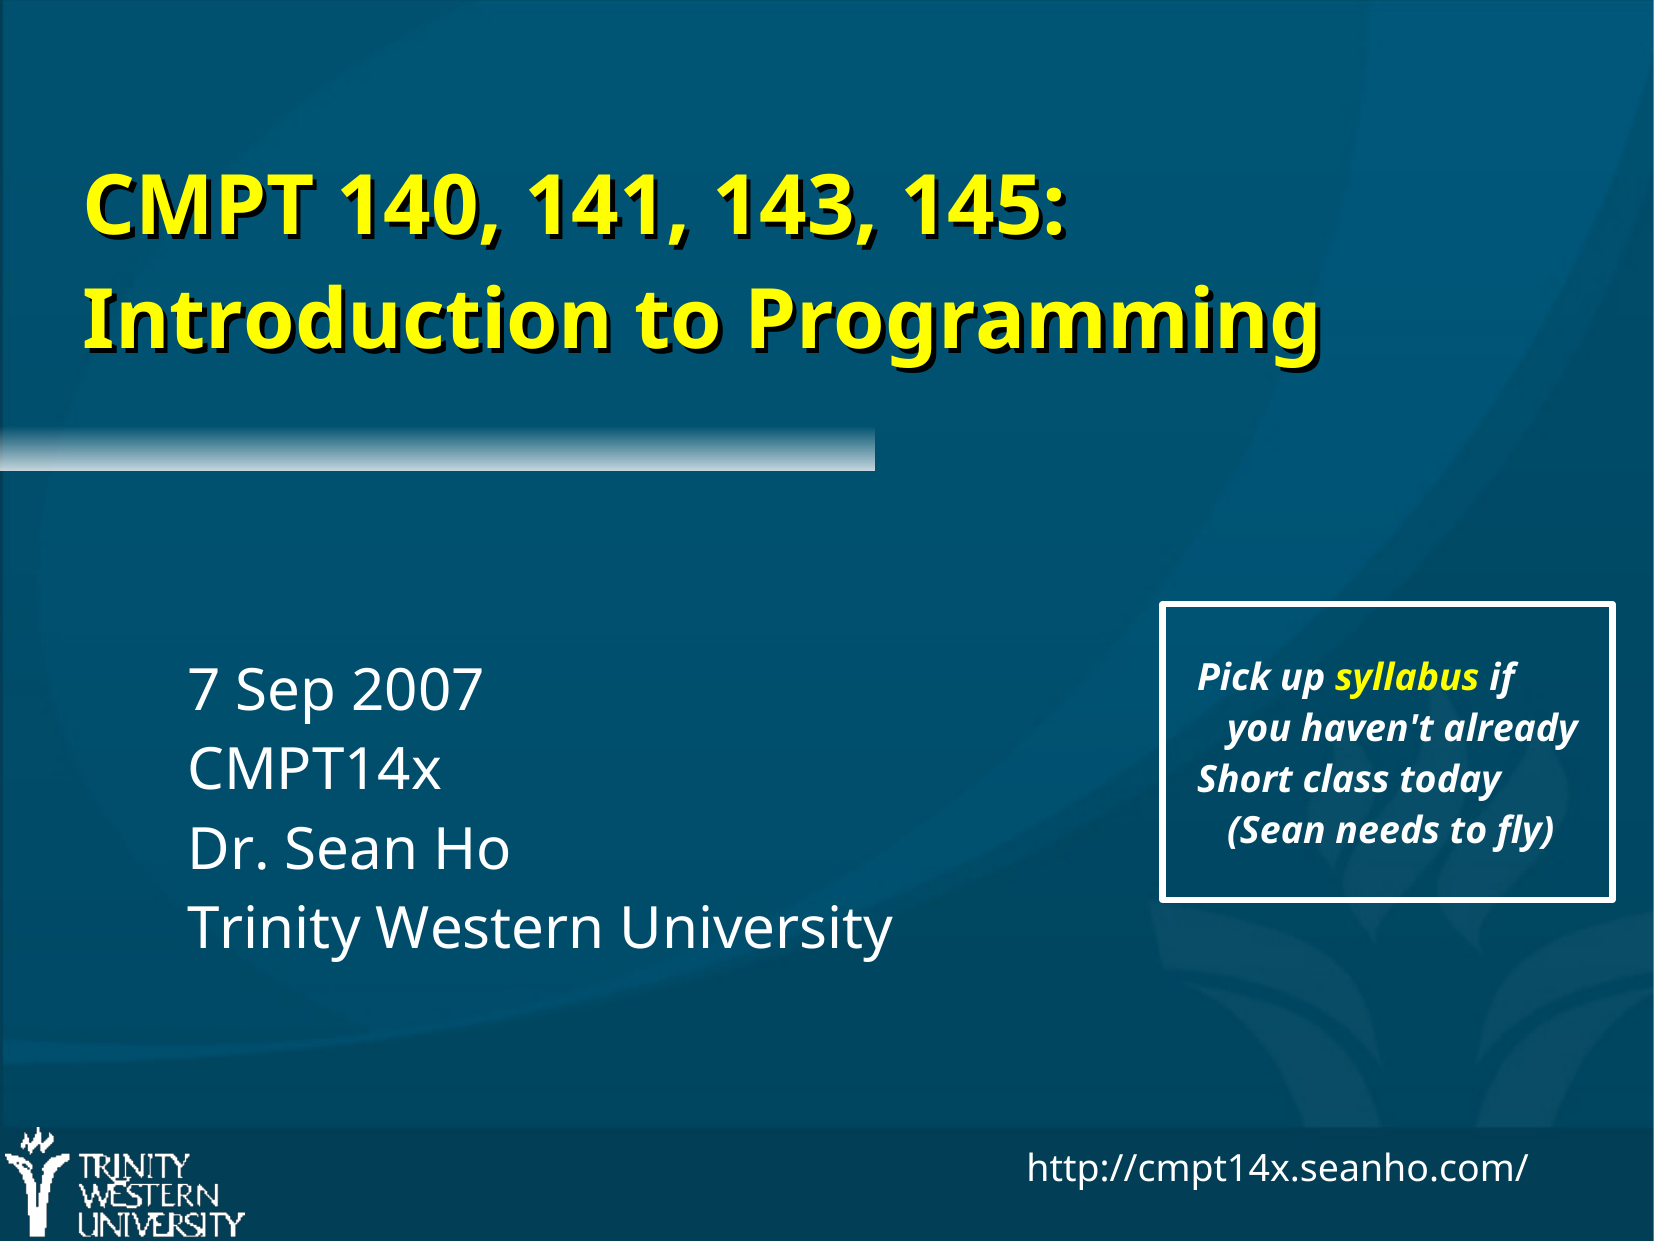

# CMPT 140, 141, 143, 145: Introduction to Programming
7 Sep 2007
CMPT14x
Dr. Sean Ho
Trinity Western University
Pick up syllabus if
you haven't already
Short class today
(Sean needs to fly)
http://cmpt14x.seanho.com/